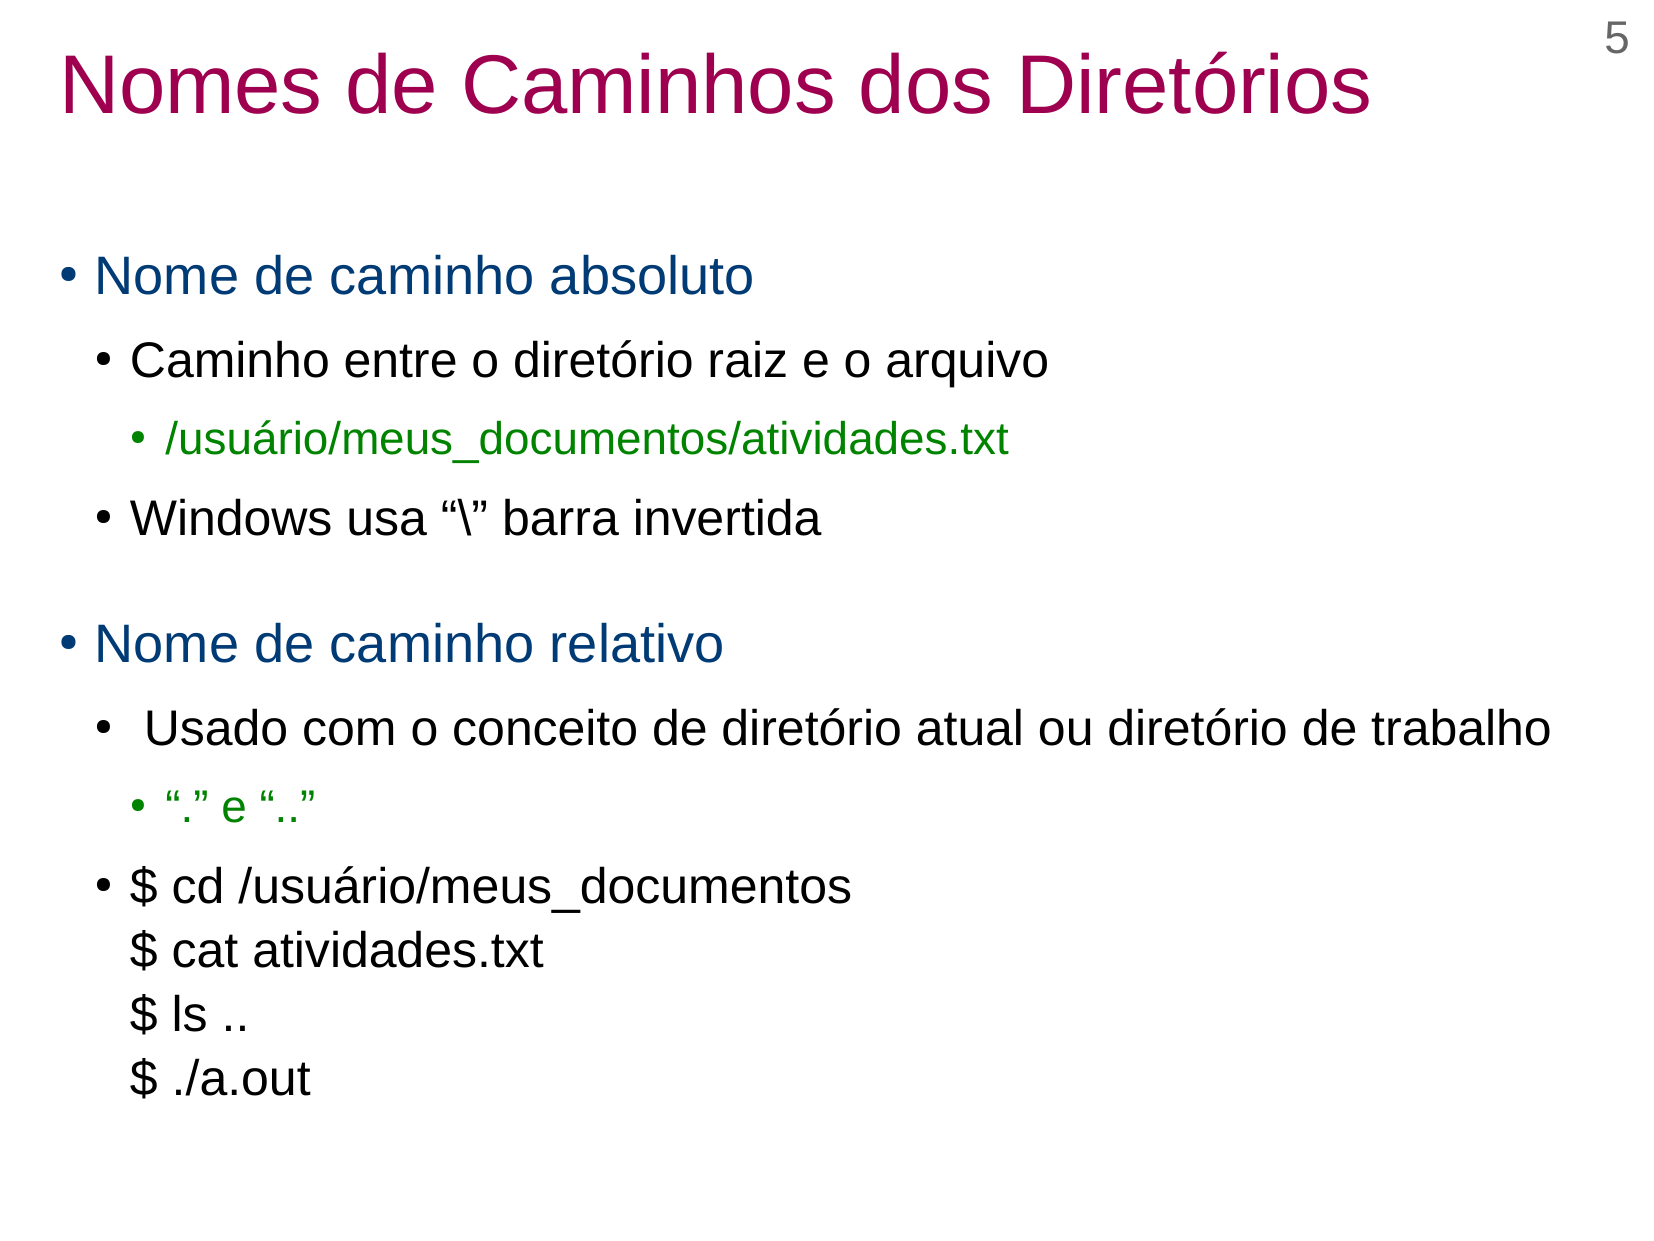

5
# Nomes de Caminhos dos Diretórios
Nome de caminho absoluto
Caminho entre o diretório raiz e o arquivo
/usuário/meus_documentos/atividades.txt
Windows usa “\” barra invertida
Nome de caminho relativo
 Usado com o conceito de diretório atual ou diretório de trabalho
“.” e “..”
$ cd /usuário/meus_documentos
$ cat atividades.txt
$ ls ..
$ ./a.out